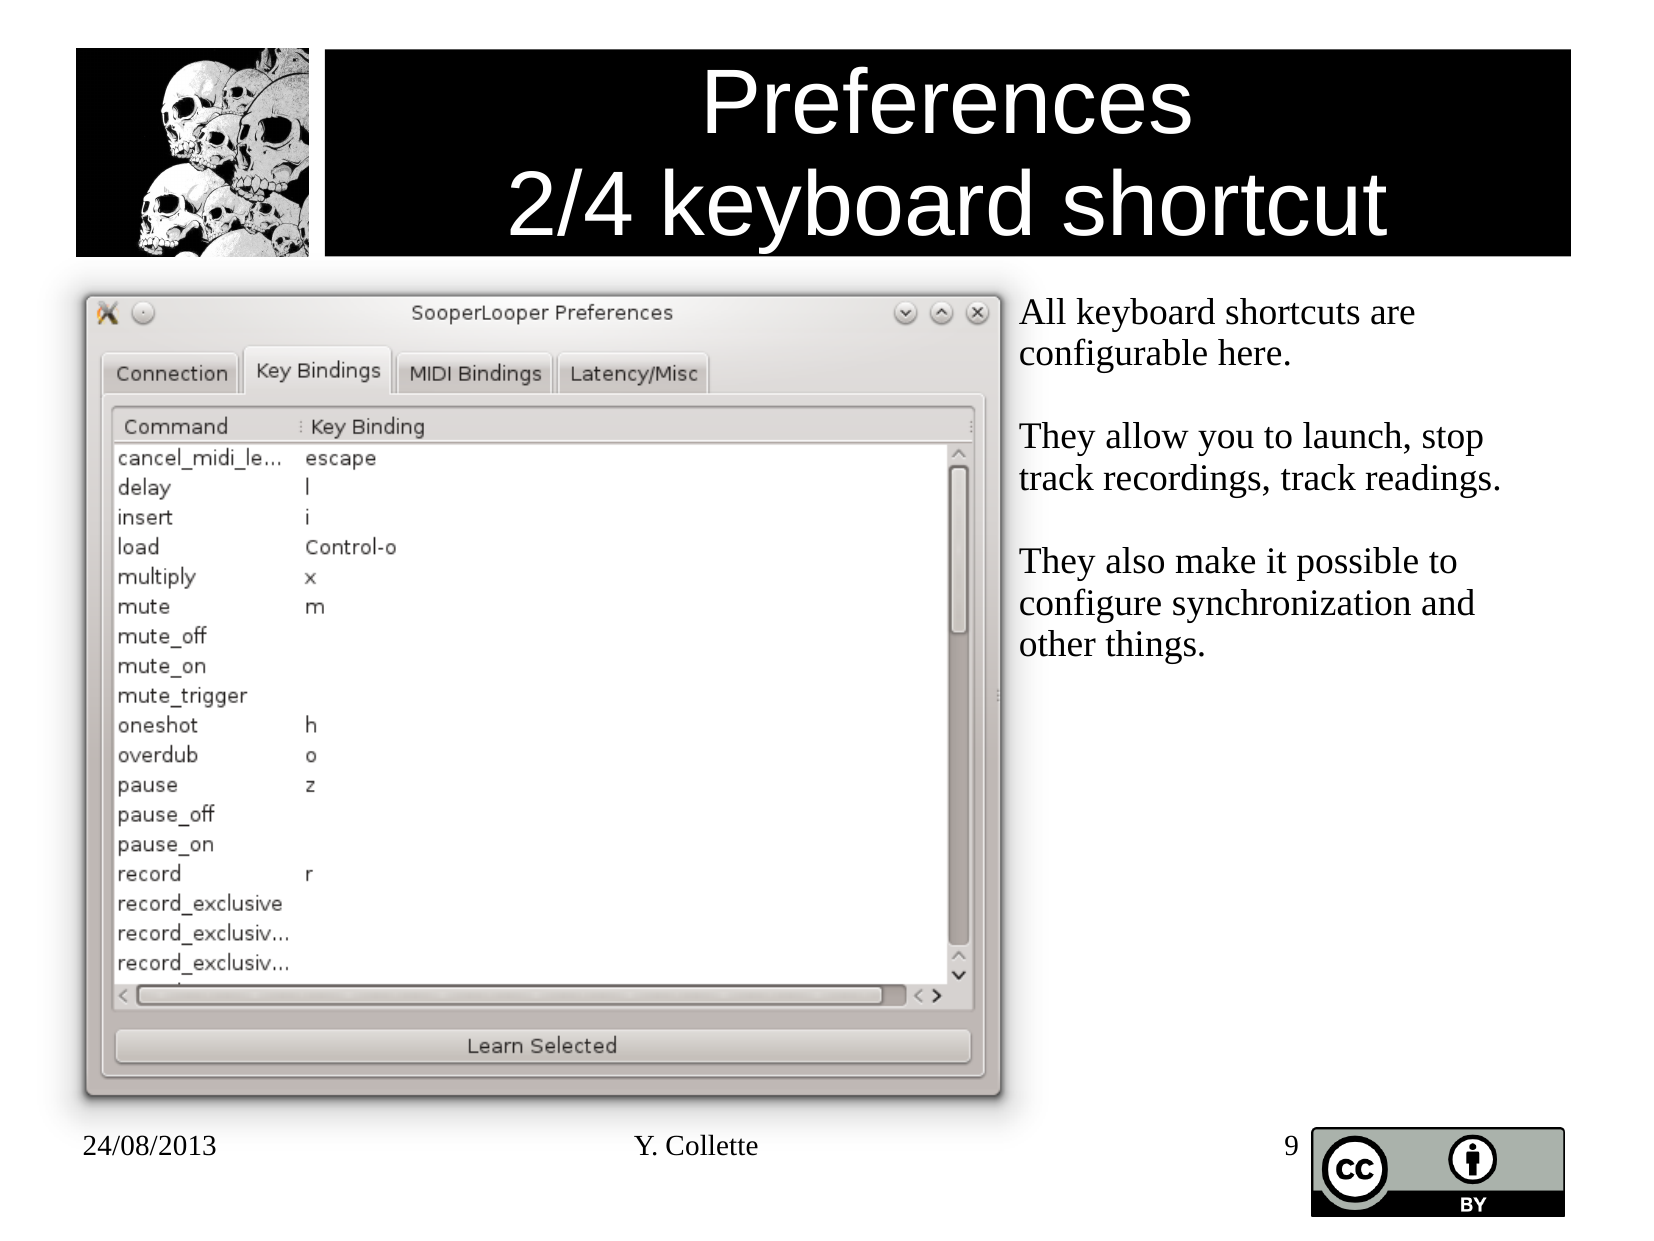

# Preferences
2/4 keyboard shortcut
All keyboard shortcuts are configurable here.
They allow you to launch, stop track recordings, track readings.
They also make it possible to configure synchronization and other things.
Y. Collette
9